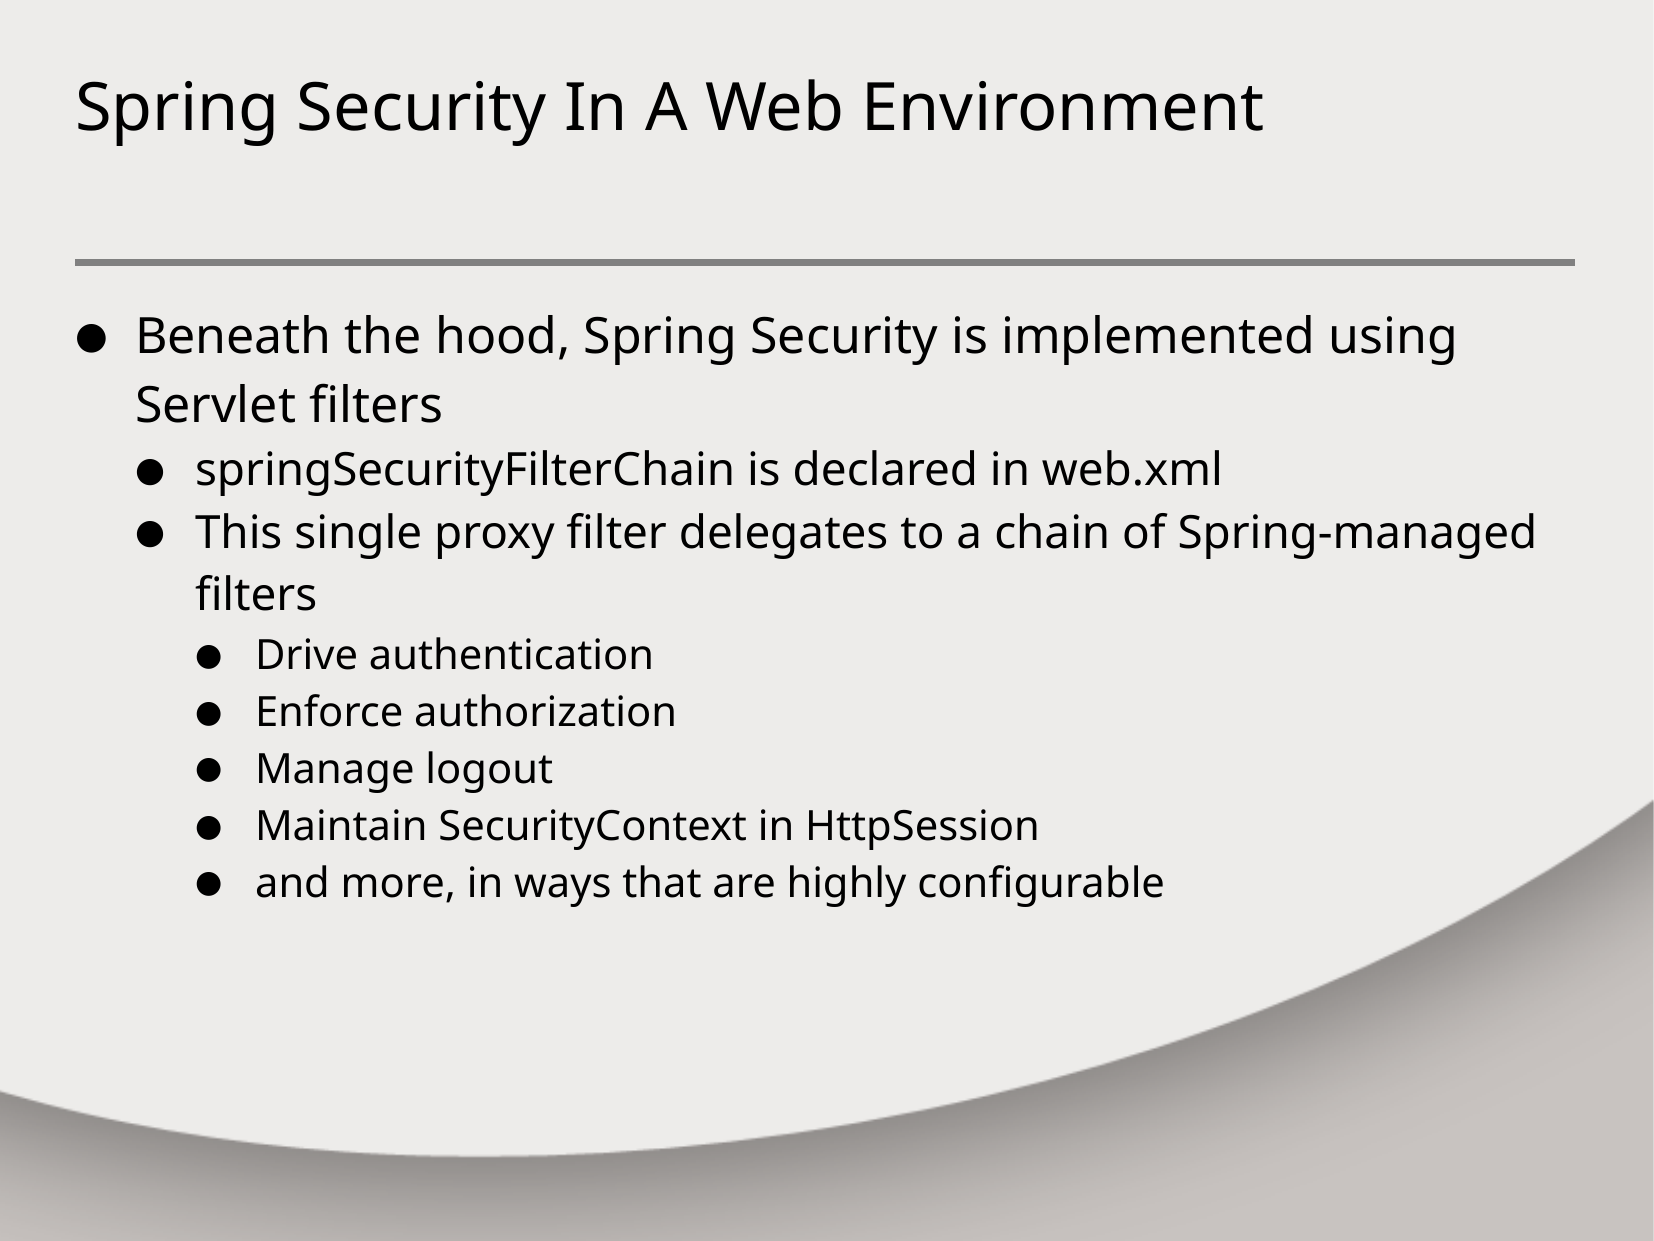

# Spring Security In A Web Environment
Beneath the hood, Spring Security is implemented using Servlet filters
springSecurityFilterChain is declared in web.xml
This single proxy filter delegates to a chain of Spring-managed filters
Drive authentication
Enforce authorization
Manage logout
Maintain SecurityContext in HttpSession
and more, in ways that are highly configurable